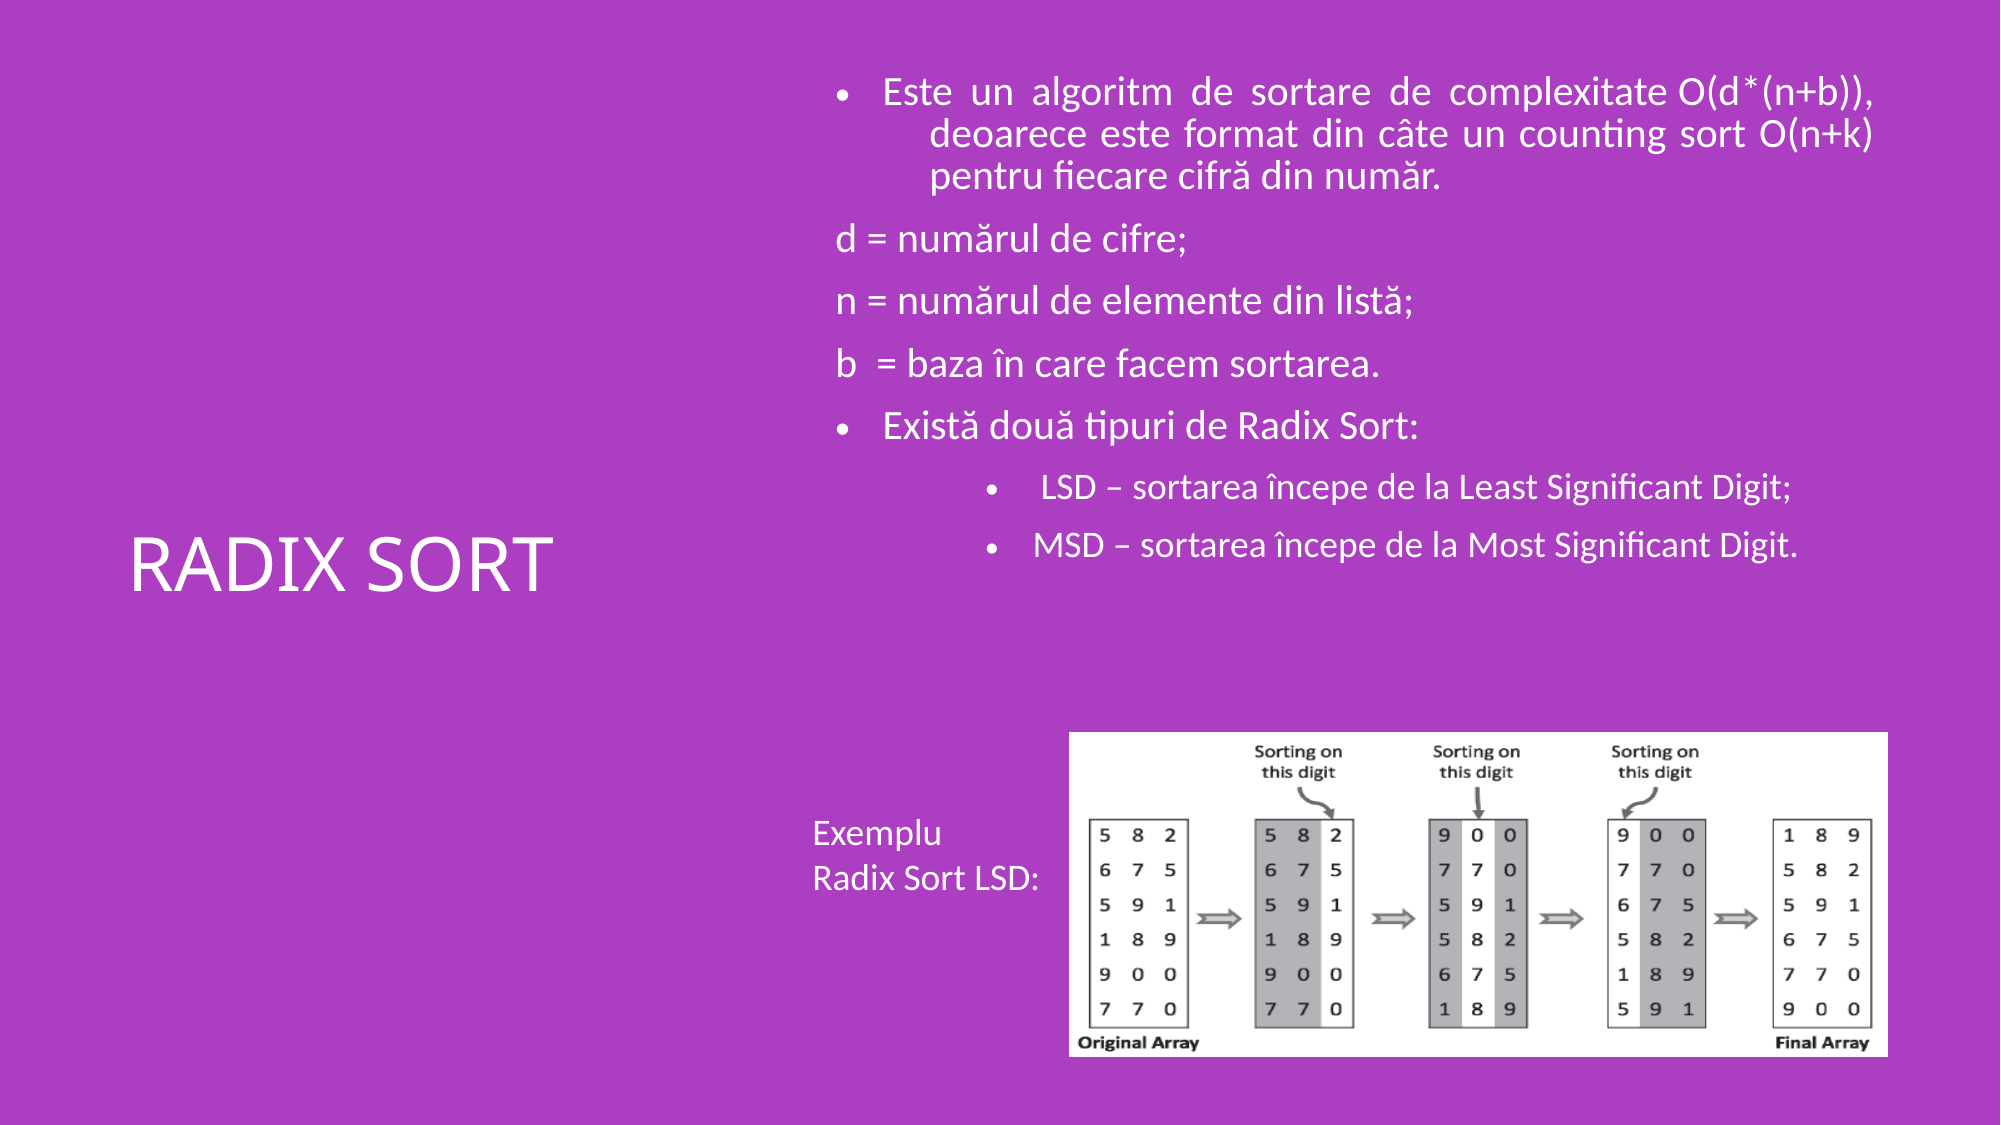

Este un algoritm de sortare de complexitate O(d*(n+b)), deoarece este format din câte un counting sort O(n+k) pentru fiecare cifră din număr.
d = numărul de cifre;
n = numărul de elemente din listă;
b  = baza în care facem sortarea.
Există două tipuri de Radix Sort:
 LSD – sortarea începe de la Least Significant Digit;
MSD – sortarea începe de la Most Significant Digit.
# Radix sort
Exemplu
Radix Sort LSD: